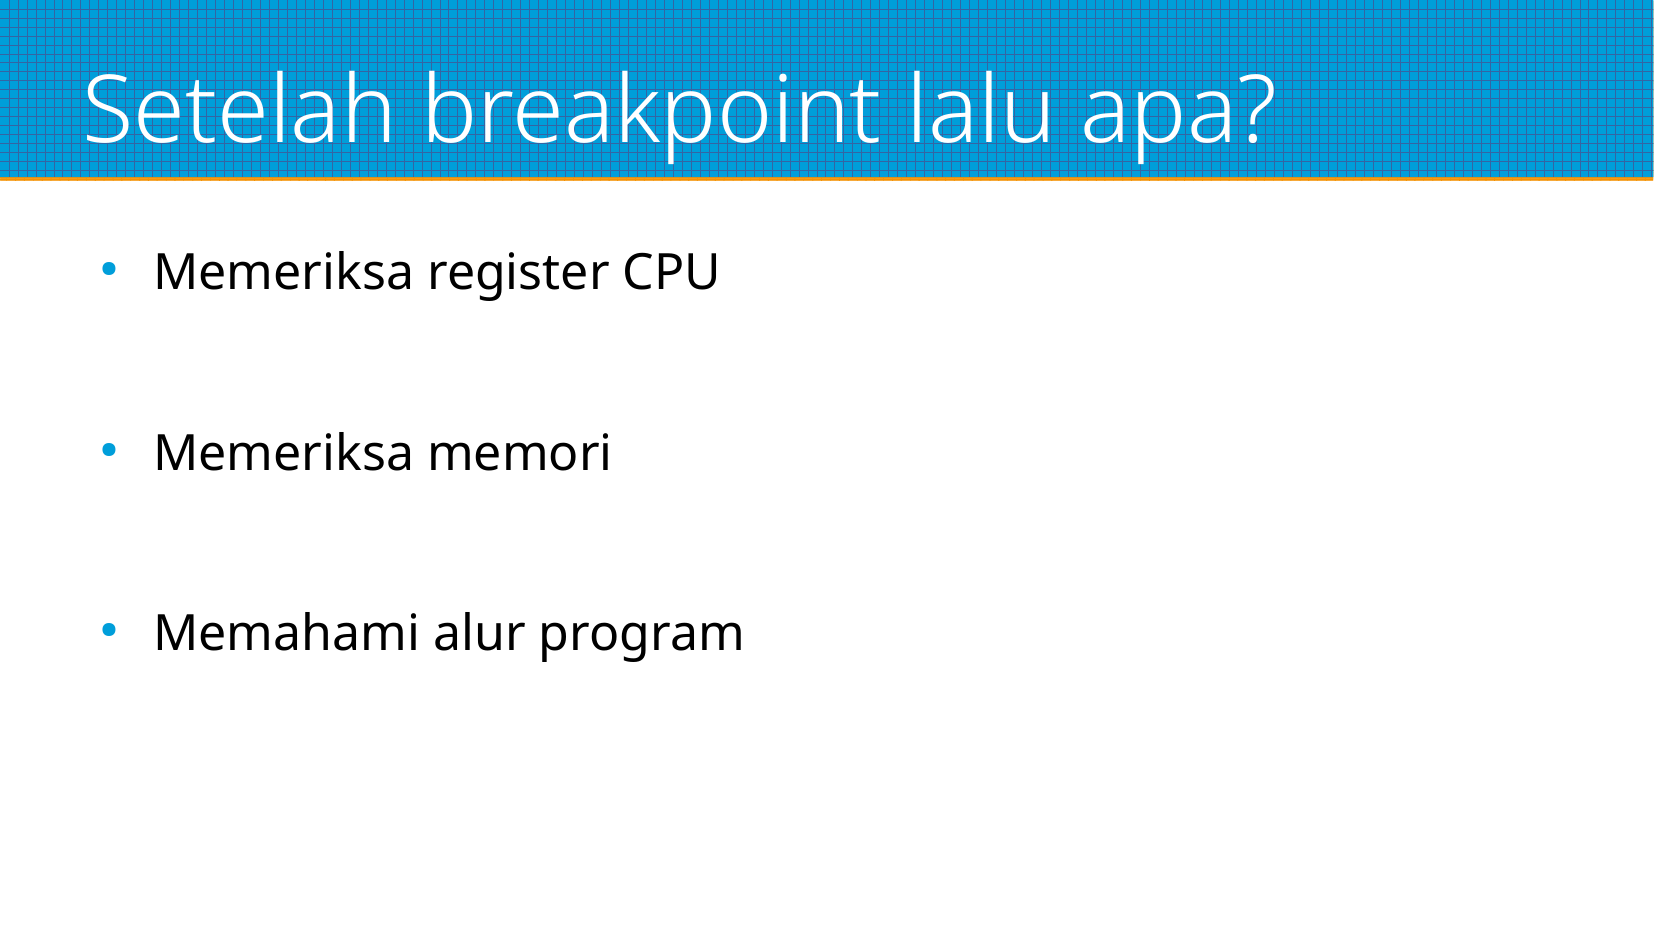

# Setelah breakpoint lalu apa?
Memeriksa register CPU
Memeriksa memori
Memahami alur program